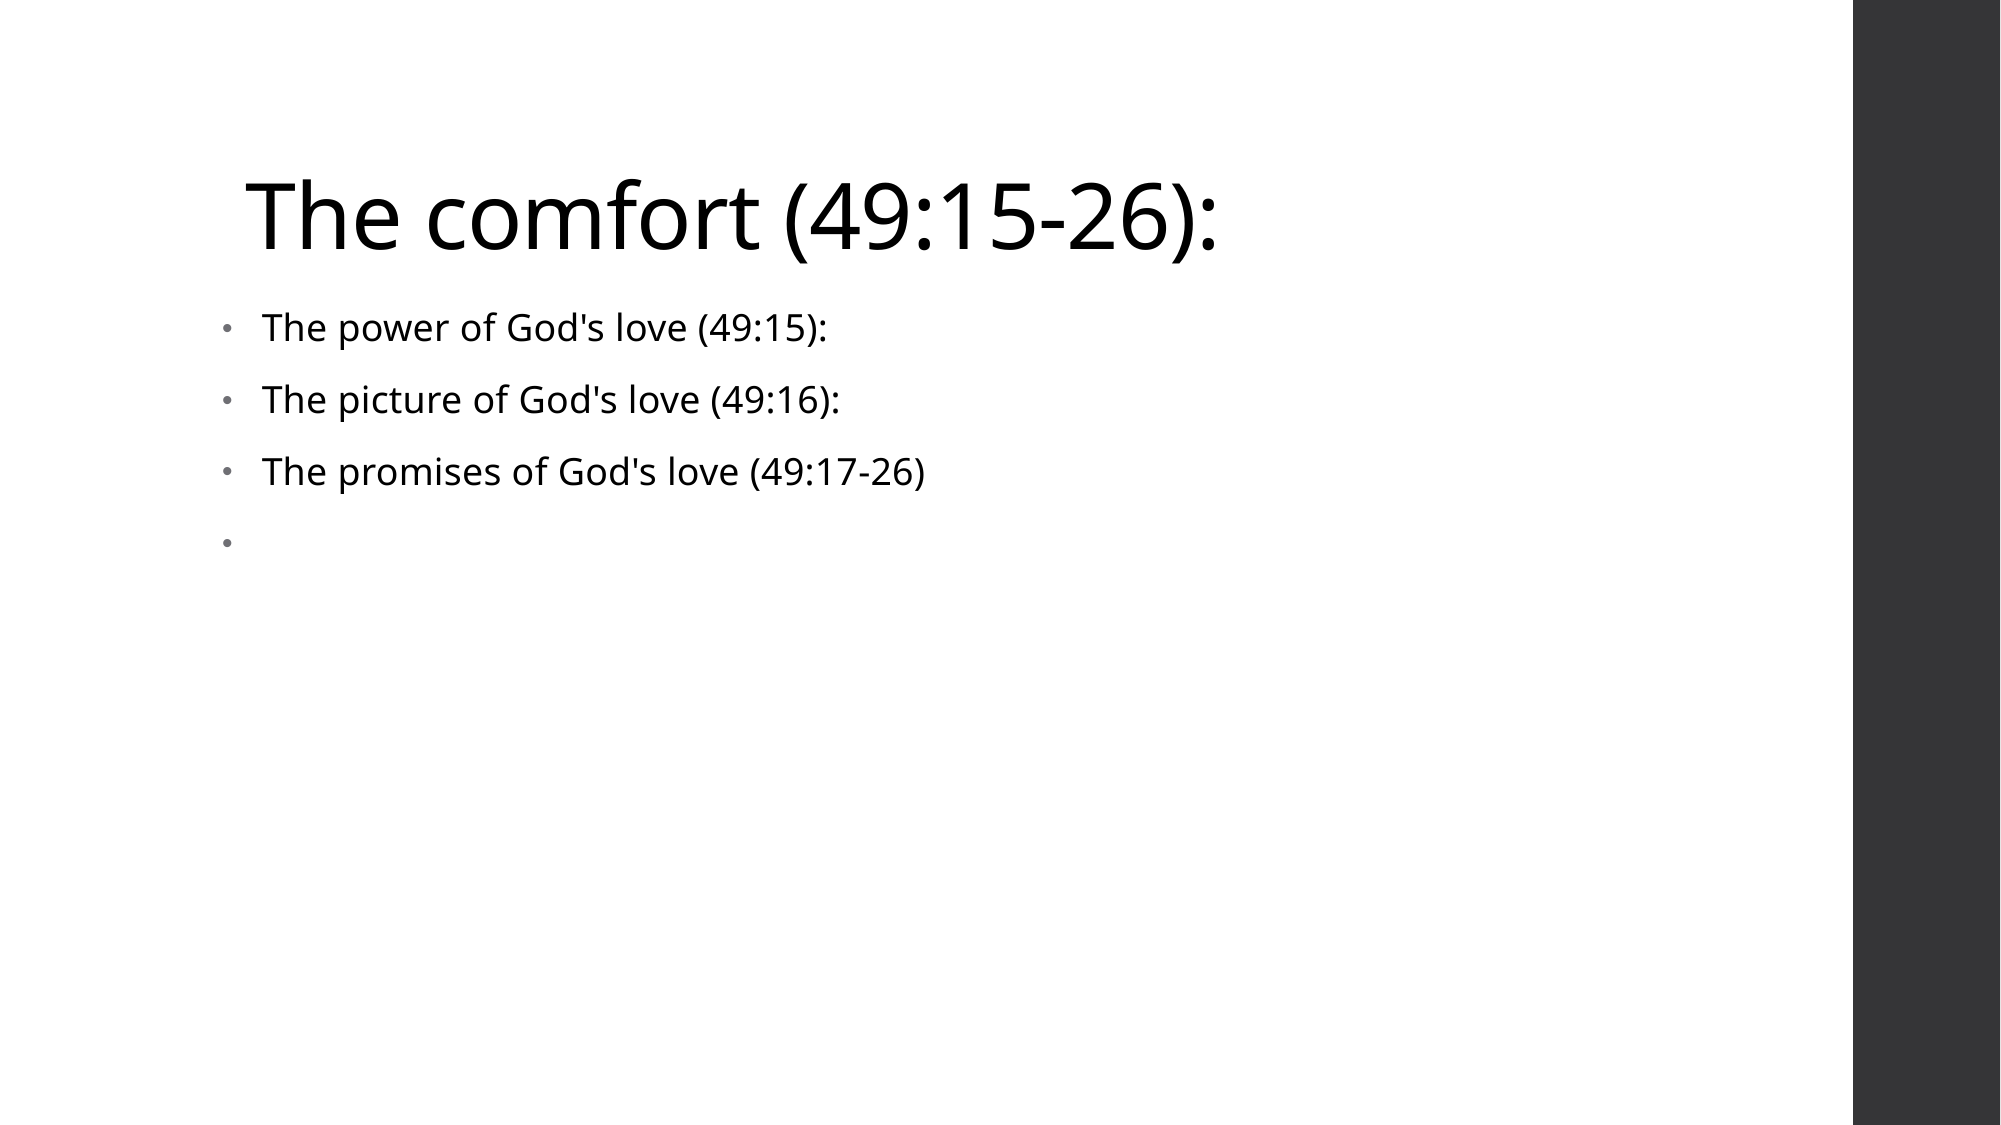

# The comfort (49:15-26):
 The power of God's love (49:15):
 The picture of God's love (49:16):
 The promises of God's love (49:17-26)